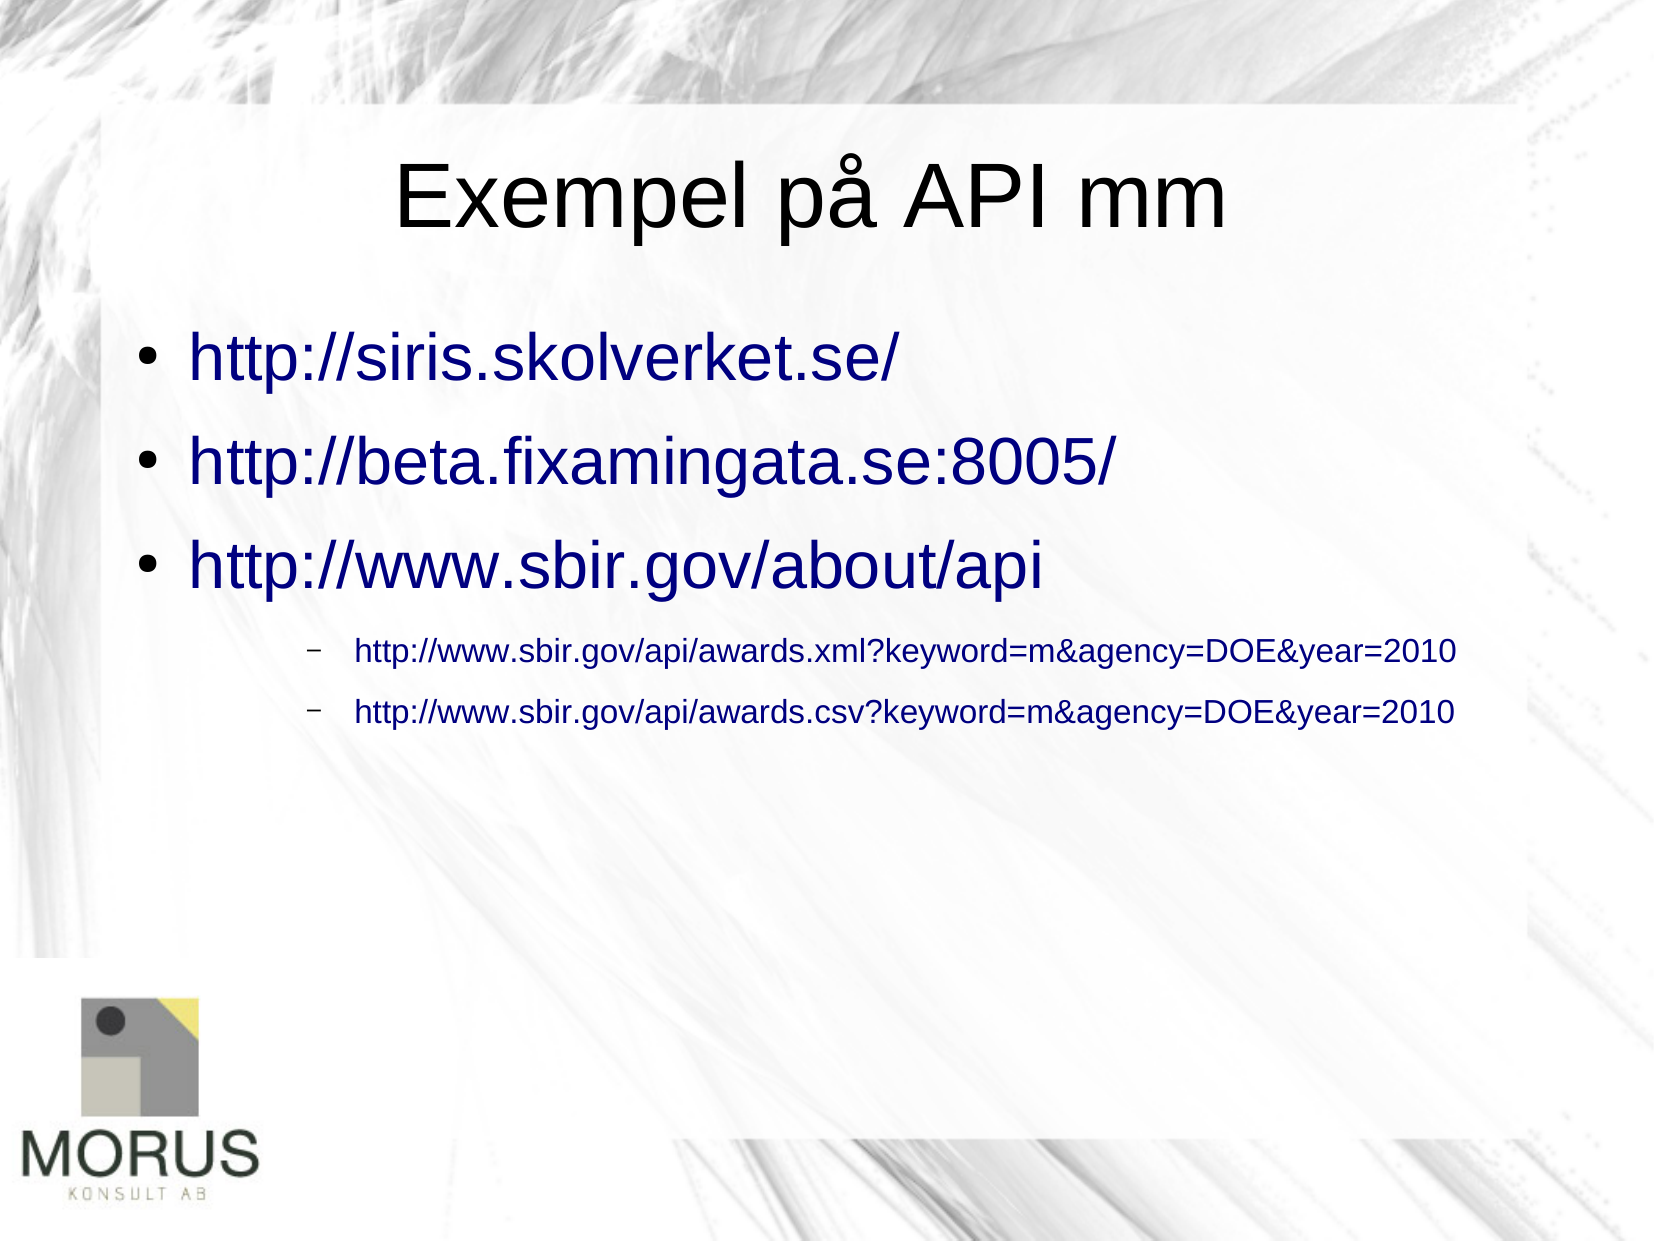

# Exempel på API mm
http://siris.skolverket.se/
http://beta.fixamingata.se:8005/
http://www.sbir.gov/about/api
http://www.sbir.gov/api/awards.xml?keyword=m&agency=DOE&year=2010
http://www.sbir.gov/api/awards.csv?keyword=m&agency=DOE&year=2010